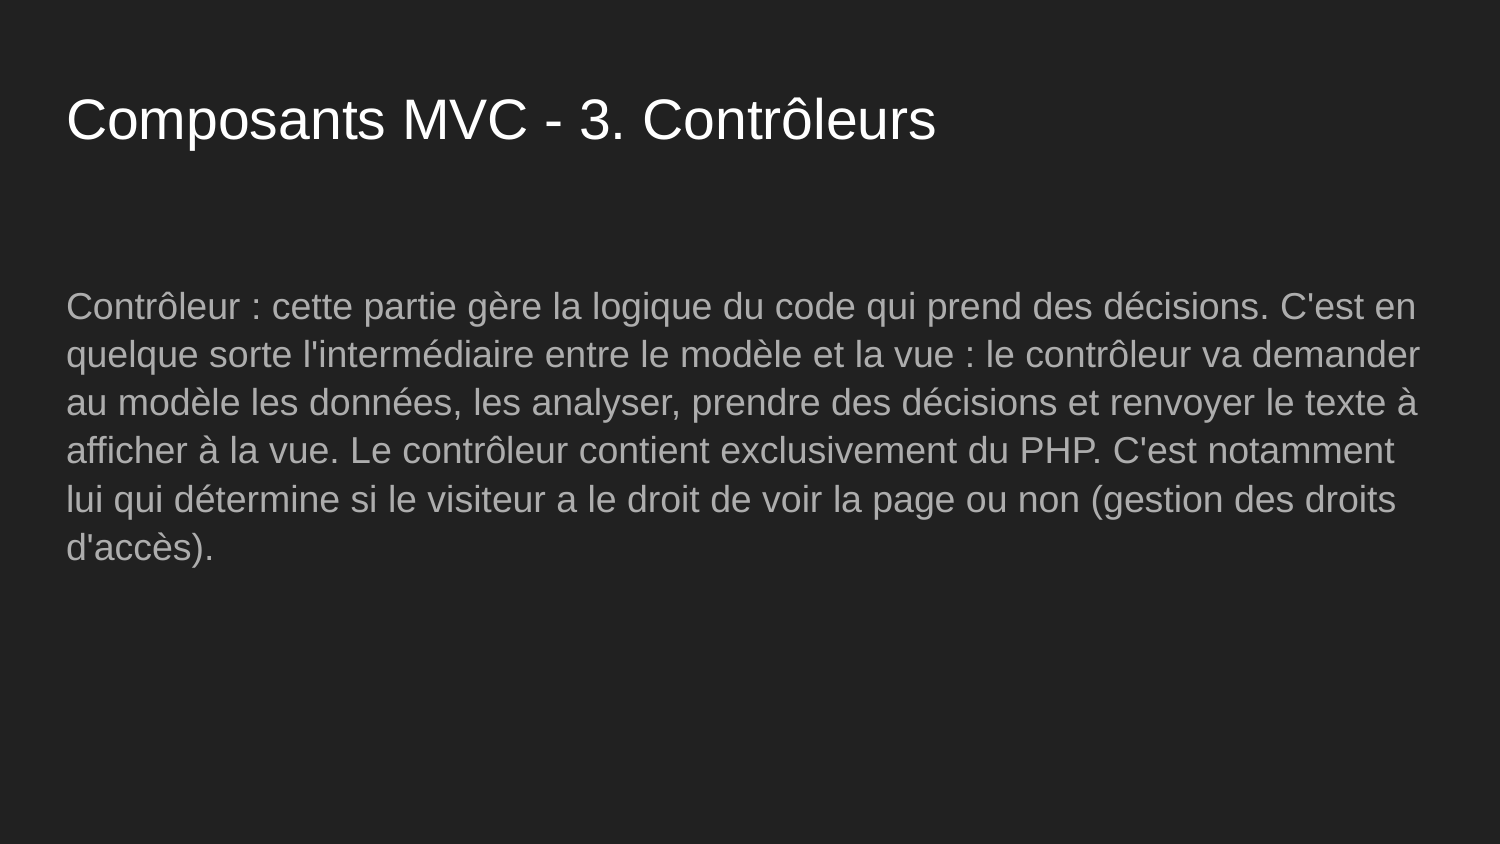

# Composants MVC - 3. Contrôleurs
Contrôleur : cette partie gère la logique du code qui prend des décisions. C'est en quelque sorte l'intermédiaire entre le modèle et la vue : le contrôleur va demander au modèle les données, les analyser, prendre des décisions et renvoyer le texte à afficher à la vue. Le contrôleur contient exclusivement du PHP. C'est notamment lui qui détermine si le visiteur a le droit de voir la page ou non (gestion des droits d'accès).